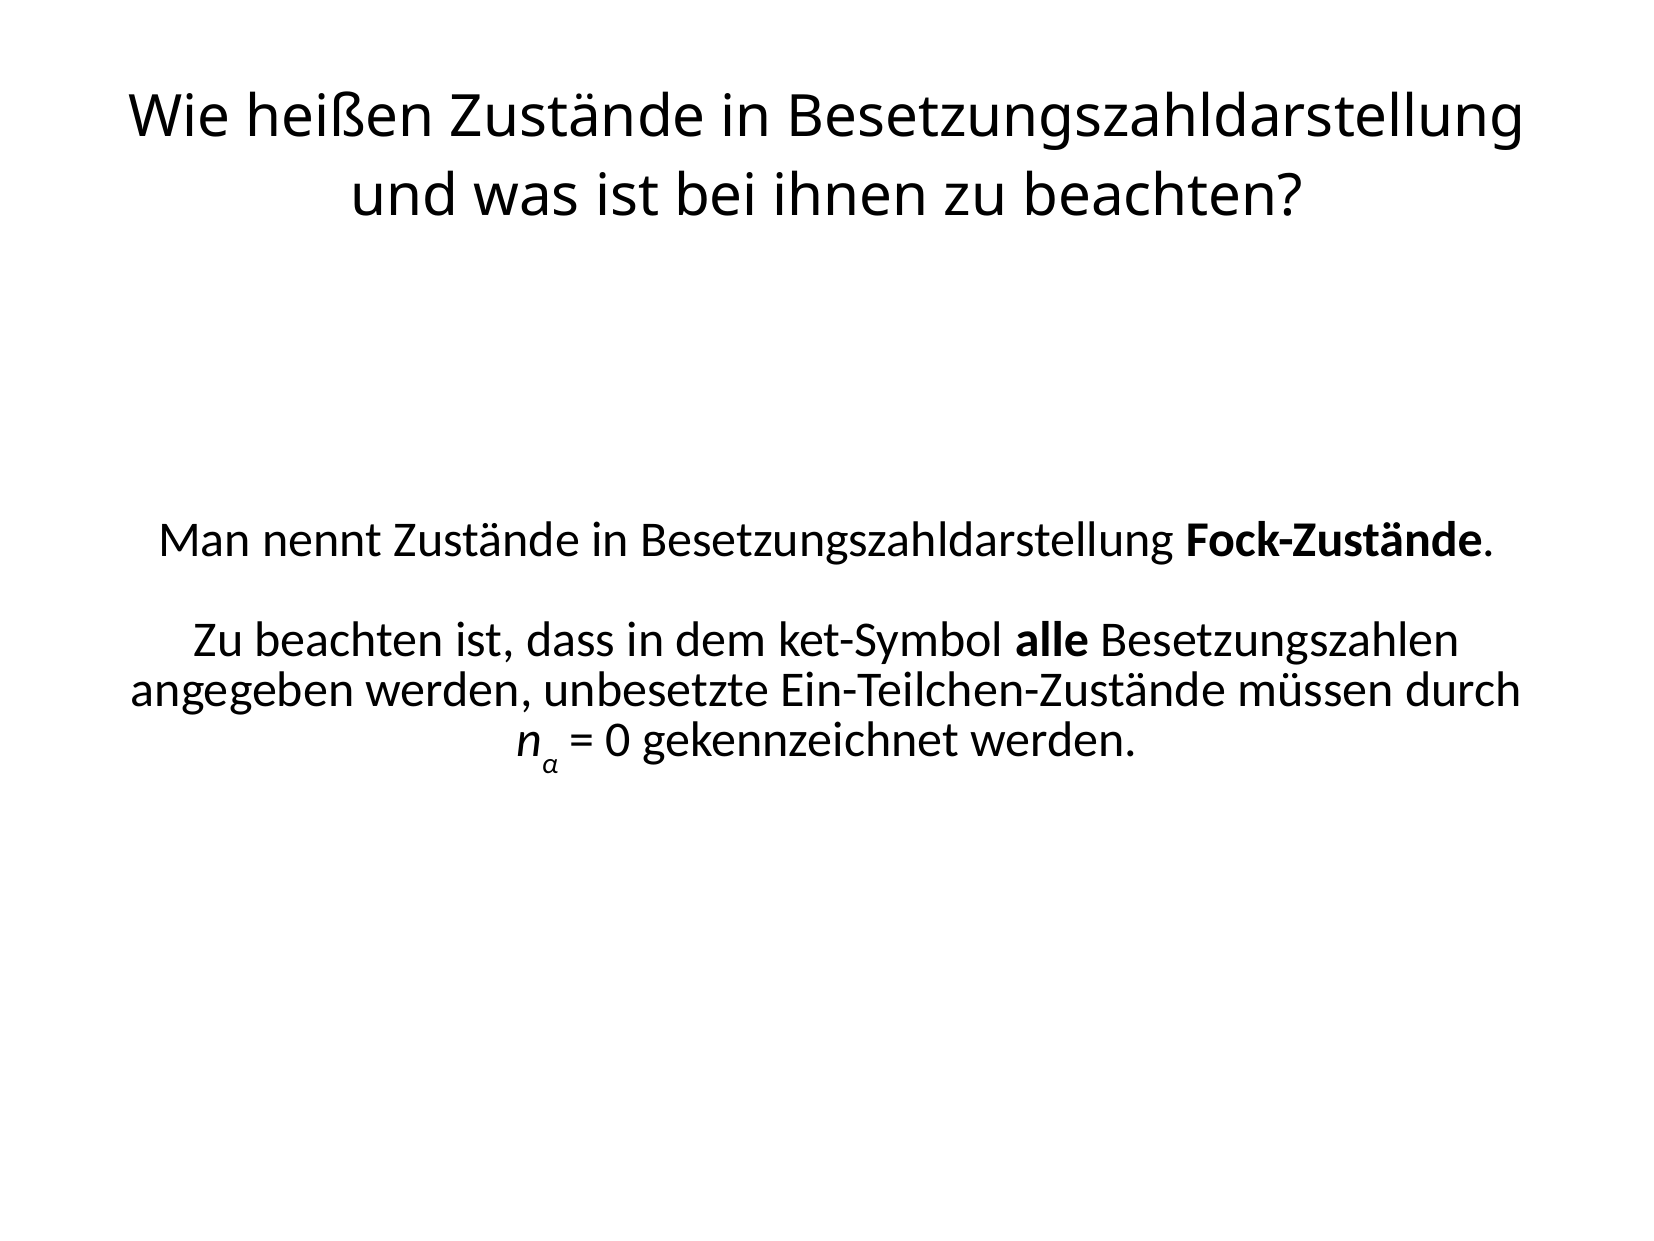

# Wie heißen Zustände in Besetzungszahldarstellung und was ist bei ihnen zu beachten?
Man nennt Zustände in Besetzungszahldarstellung Fock-Zustände.
Zu beachten ist, dass in dem ket-Symbol alle Besetzungszahlen angegeben werden, unbesetzte Ein-Teilchen-Zustände müssen durch nα = 0 gekennzeichnet werden.